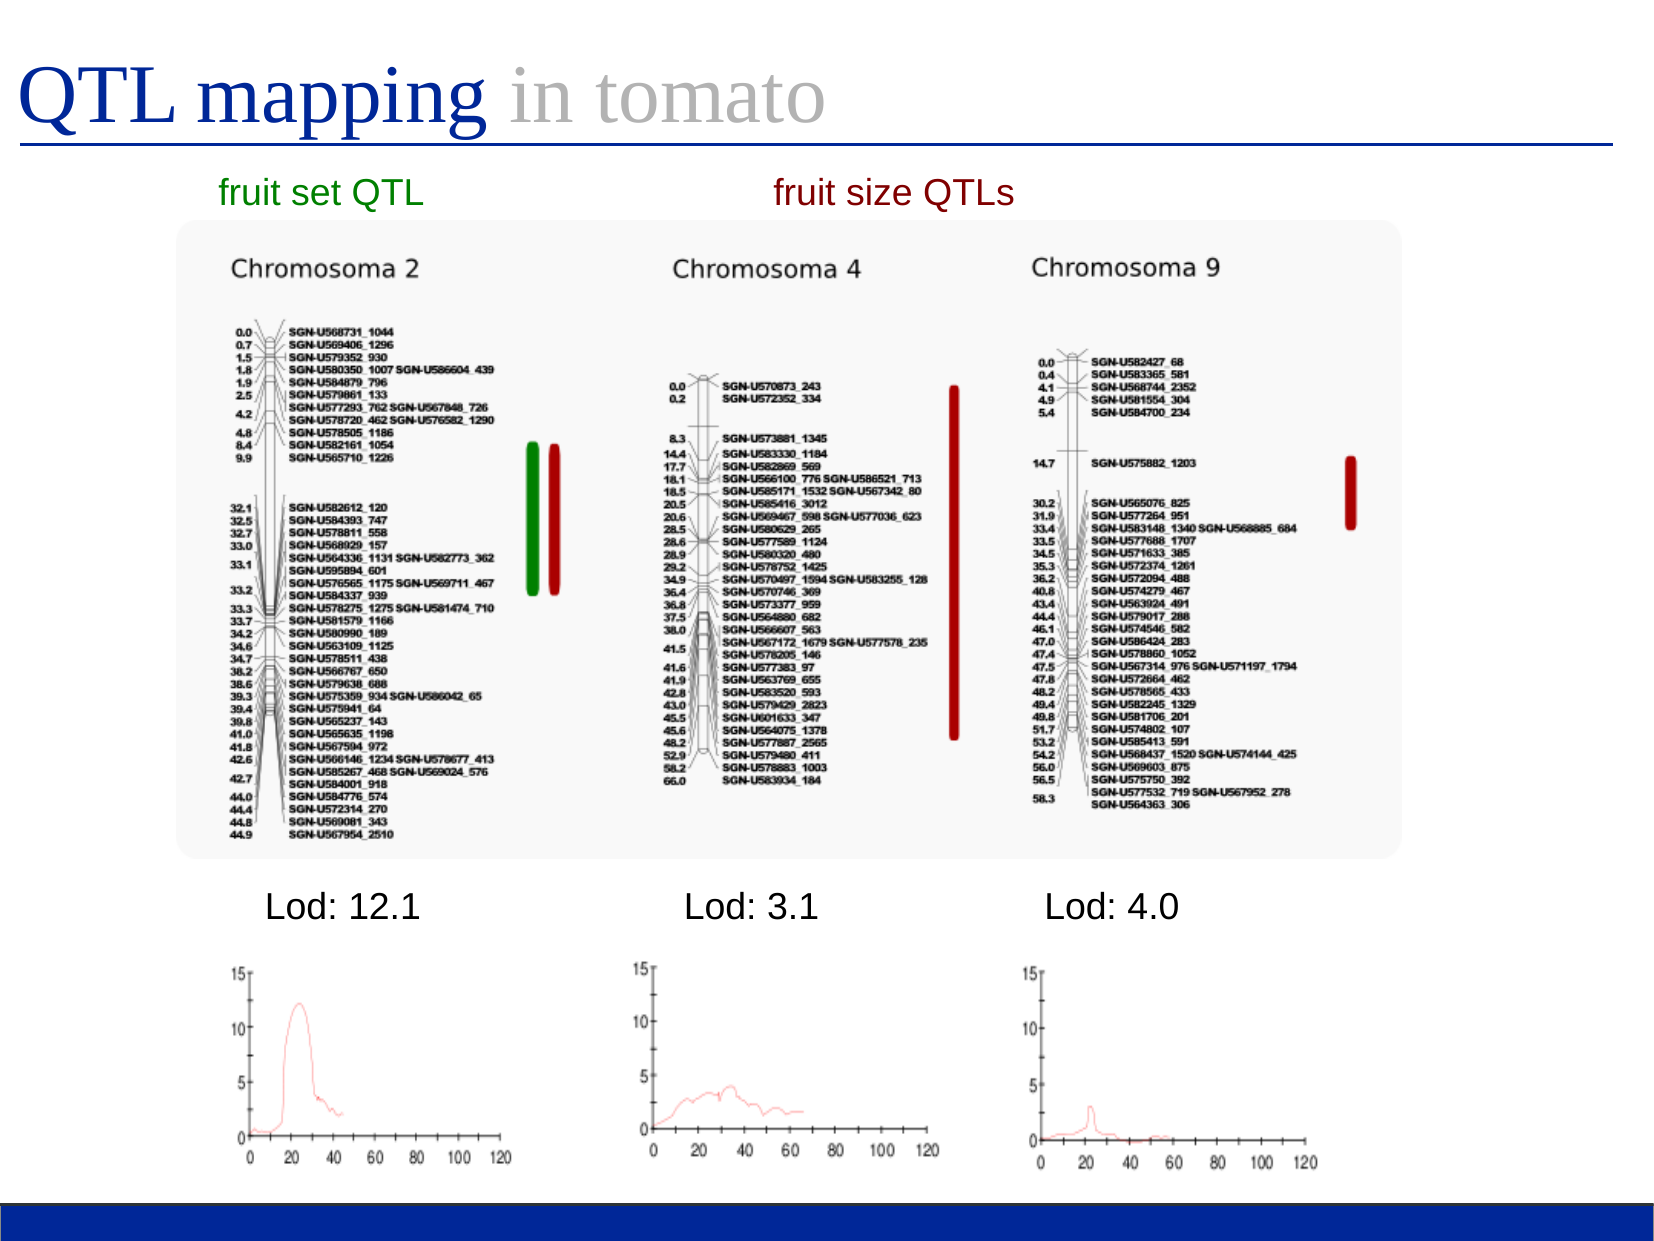

# QTL mapping in tomato
fruit set QTL
fruit size QTLs
Lod: 12.1
Lod: 3.1
Lod: 4.0